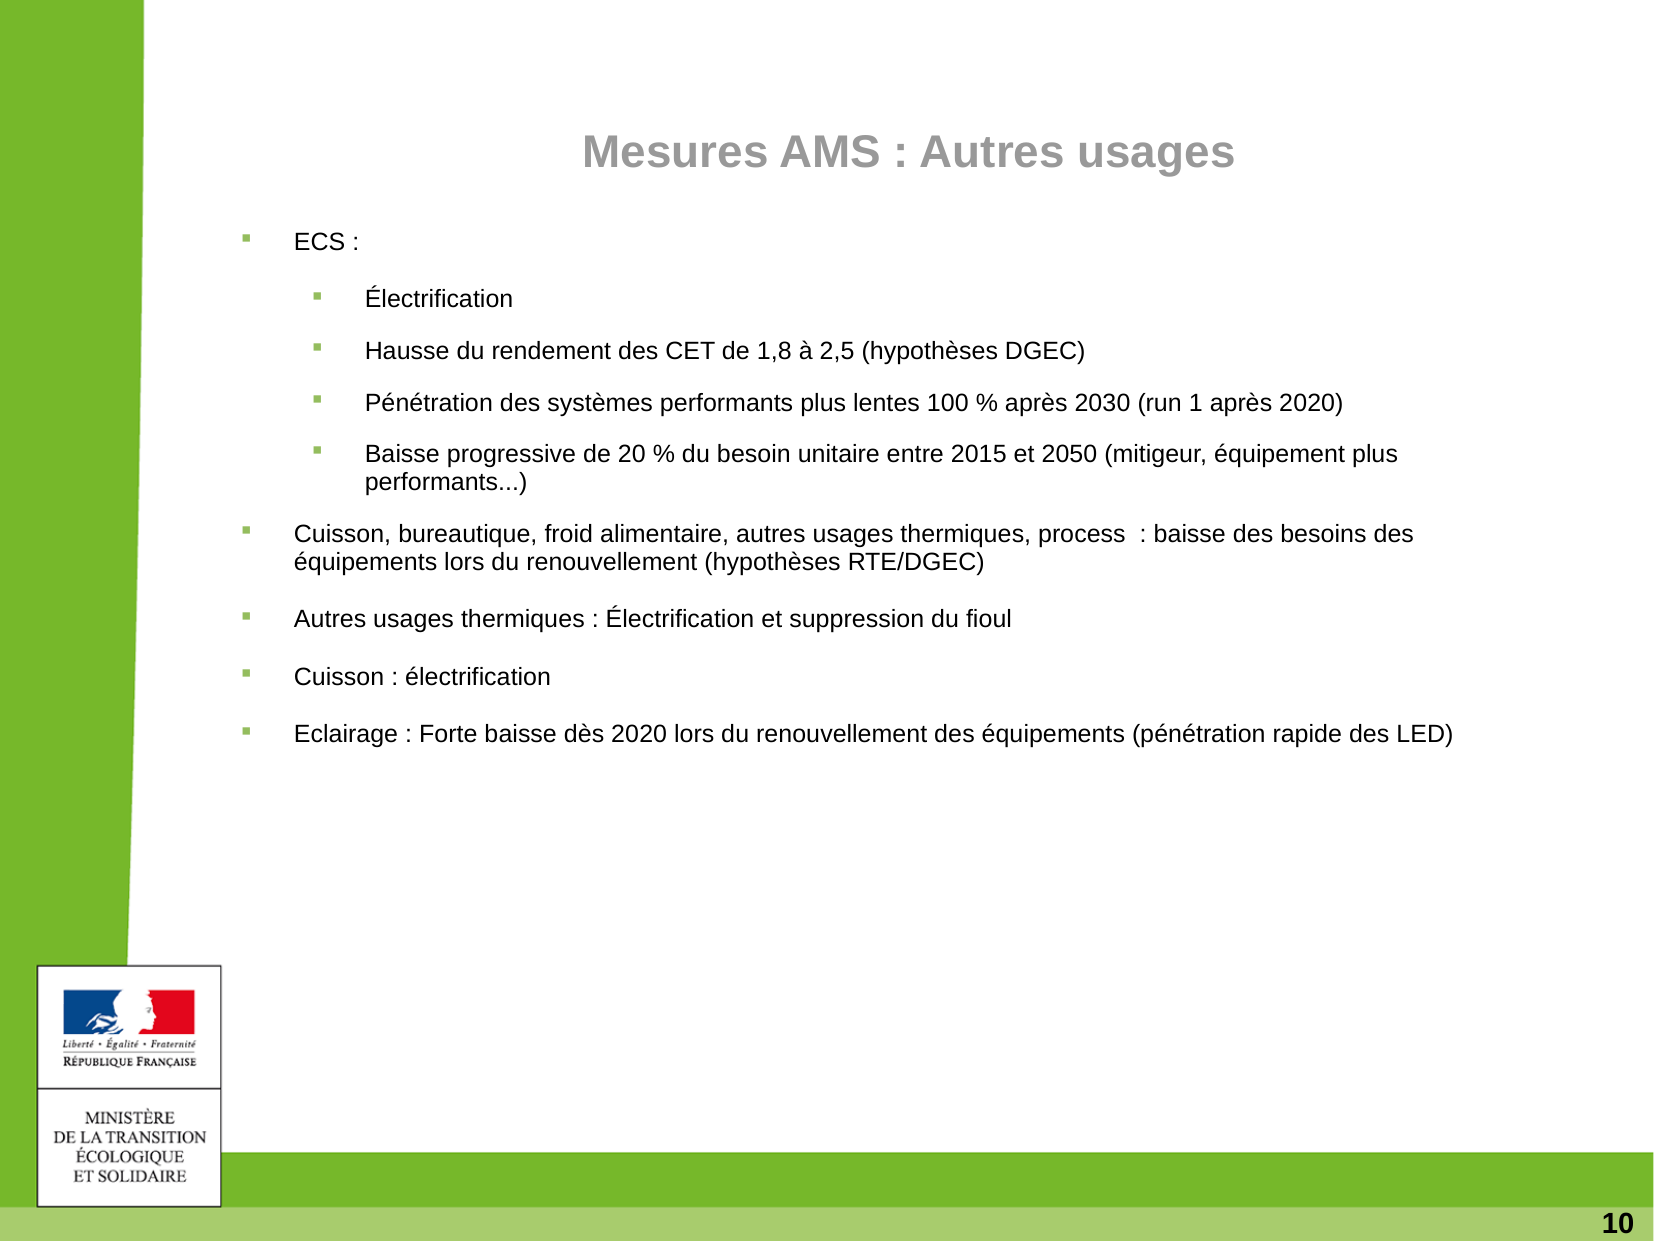

# Mesures AMS : Autres usages
ECS :
Électrification
Hausse du rendement des CET de 1,8 à 2,5 (hypothèses DGEC)
Pénétration des systèmes performants plus lentes 100 % après 2030 (run 1 après 2020)
Baisse progressive de 20 % du besoin unitaire entre 2015 et 2050 (mitigeur, équipement plus performants...)
Cuisson, bureautique, froid alimentaire, autres usages thermiques, process  : baisse des besoins des équipements lors du renouvellement (hypothèses RTE/DGEC)
Autres usages thermiques : Électrification et suppression du fioul
Cuisson : électrification
Eclairage : Forte baisse dès 2020 lors du renouvellement des équipements (pénétration rapide des LED)